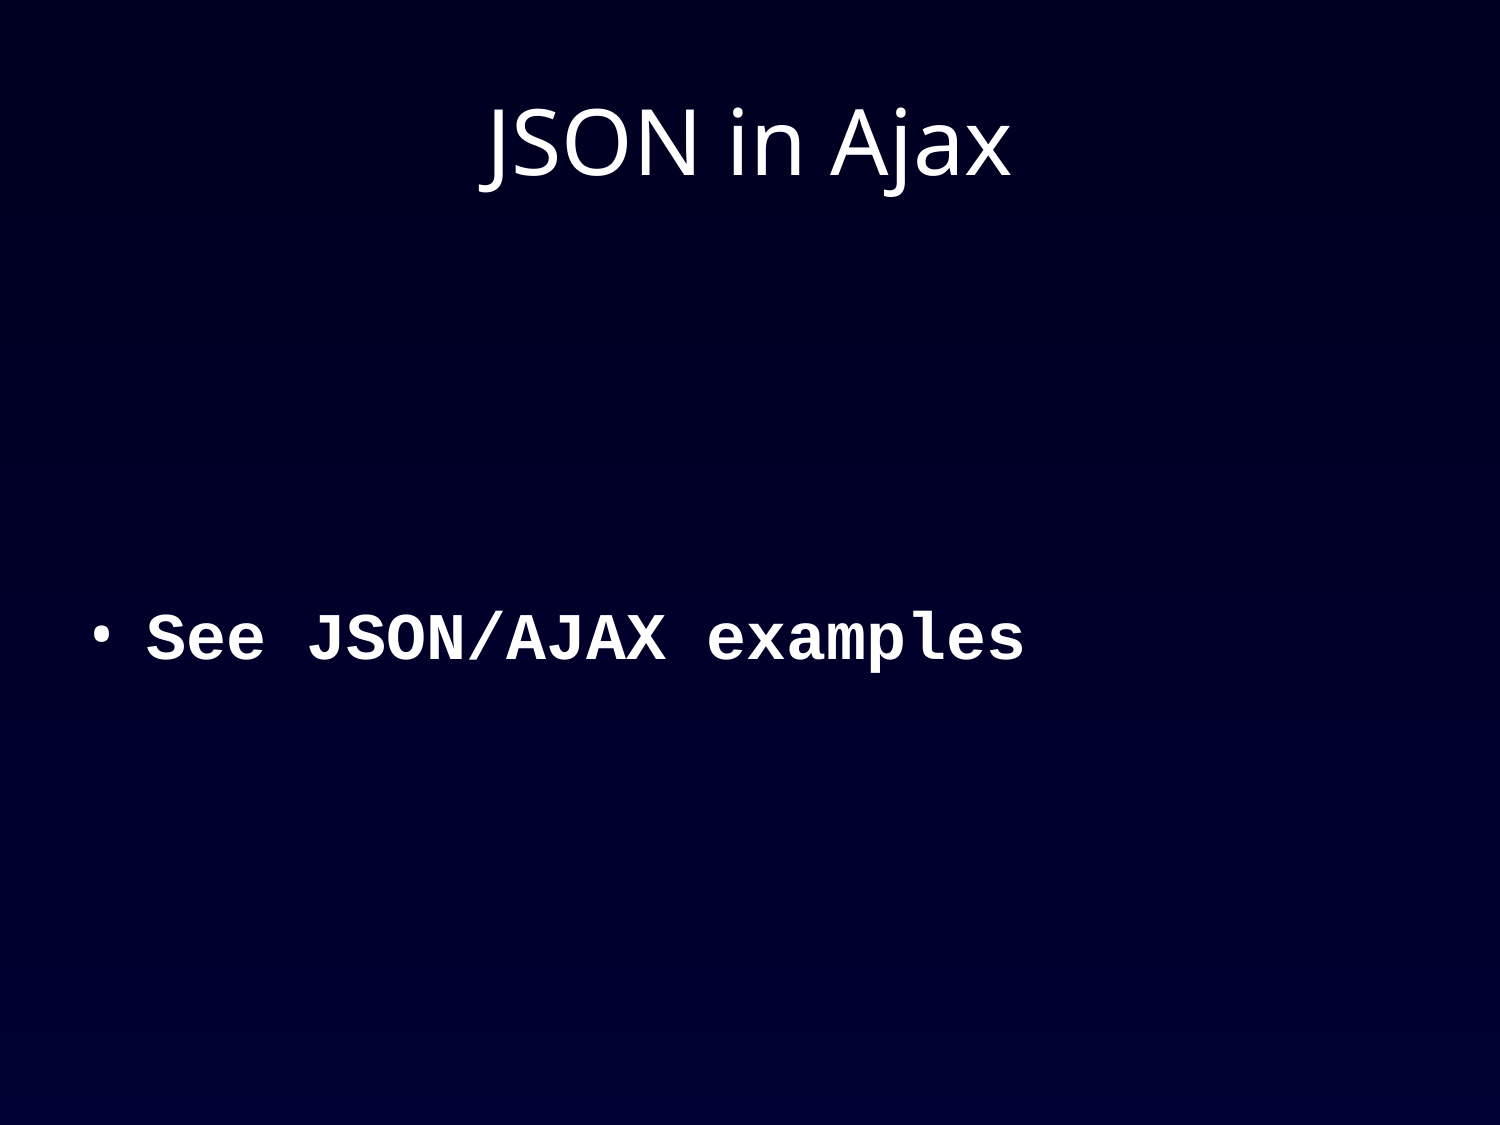

# JSON in Ajax
See JSON/AJAX examples